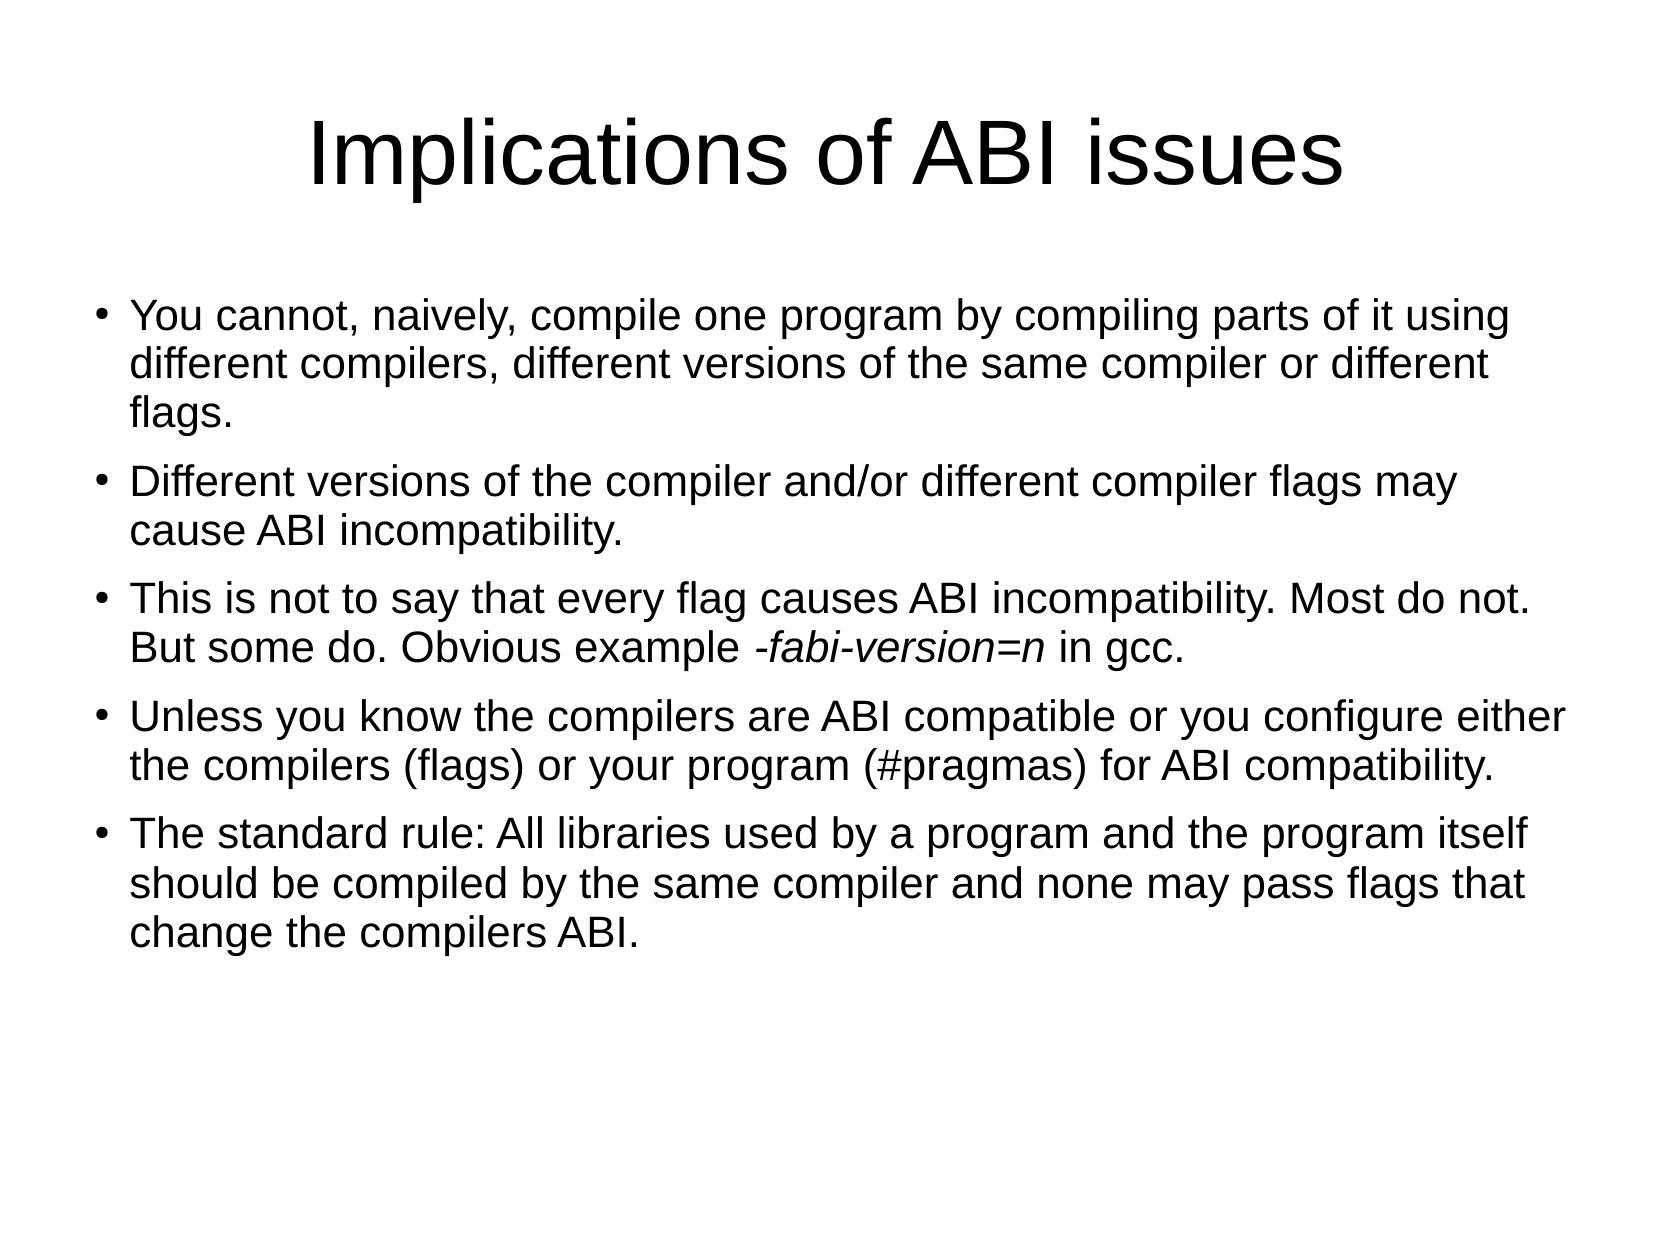

# Implications of ABI issues
You cannot, naively, compile one program by compiling parts of it using different compilers, different versions of the same compiler or different flags.
Different versions of the compiler and/or different compiler flags may cause ABI incompatibility.
This is not to say that every flag causes ABI incompatibility. Most do not. But some do. Obvious example -fabi-version=n in gcc.
Unless you know the compilers are ABI compatible or you configure either the compilers (flags) or your program (#pragmas) for ABI compatibility.
The standard rule: All libraries used by a program and the program itself should be compiled by the same compiler and none may pass flags that change the compilers ABI.